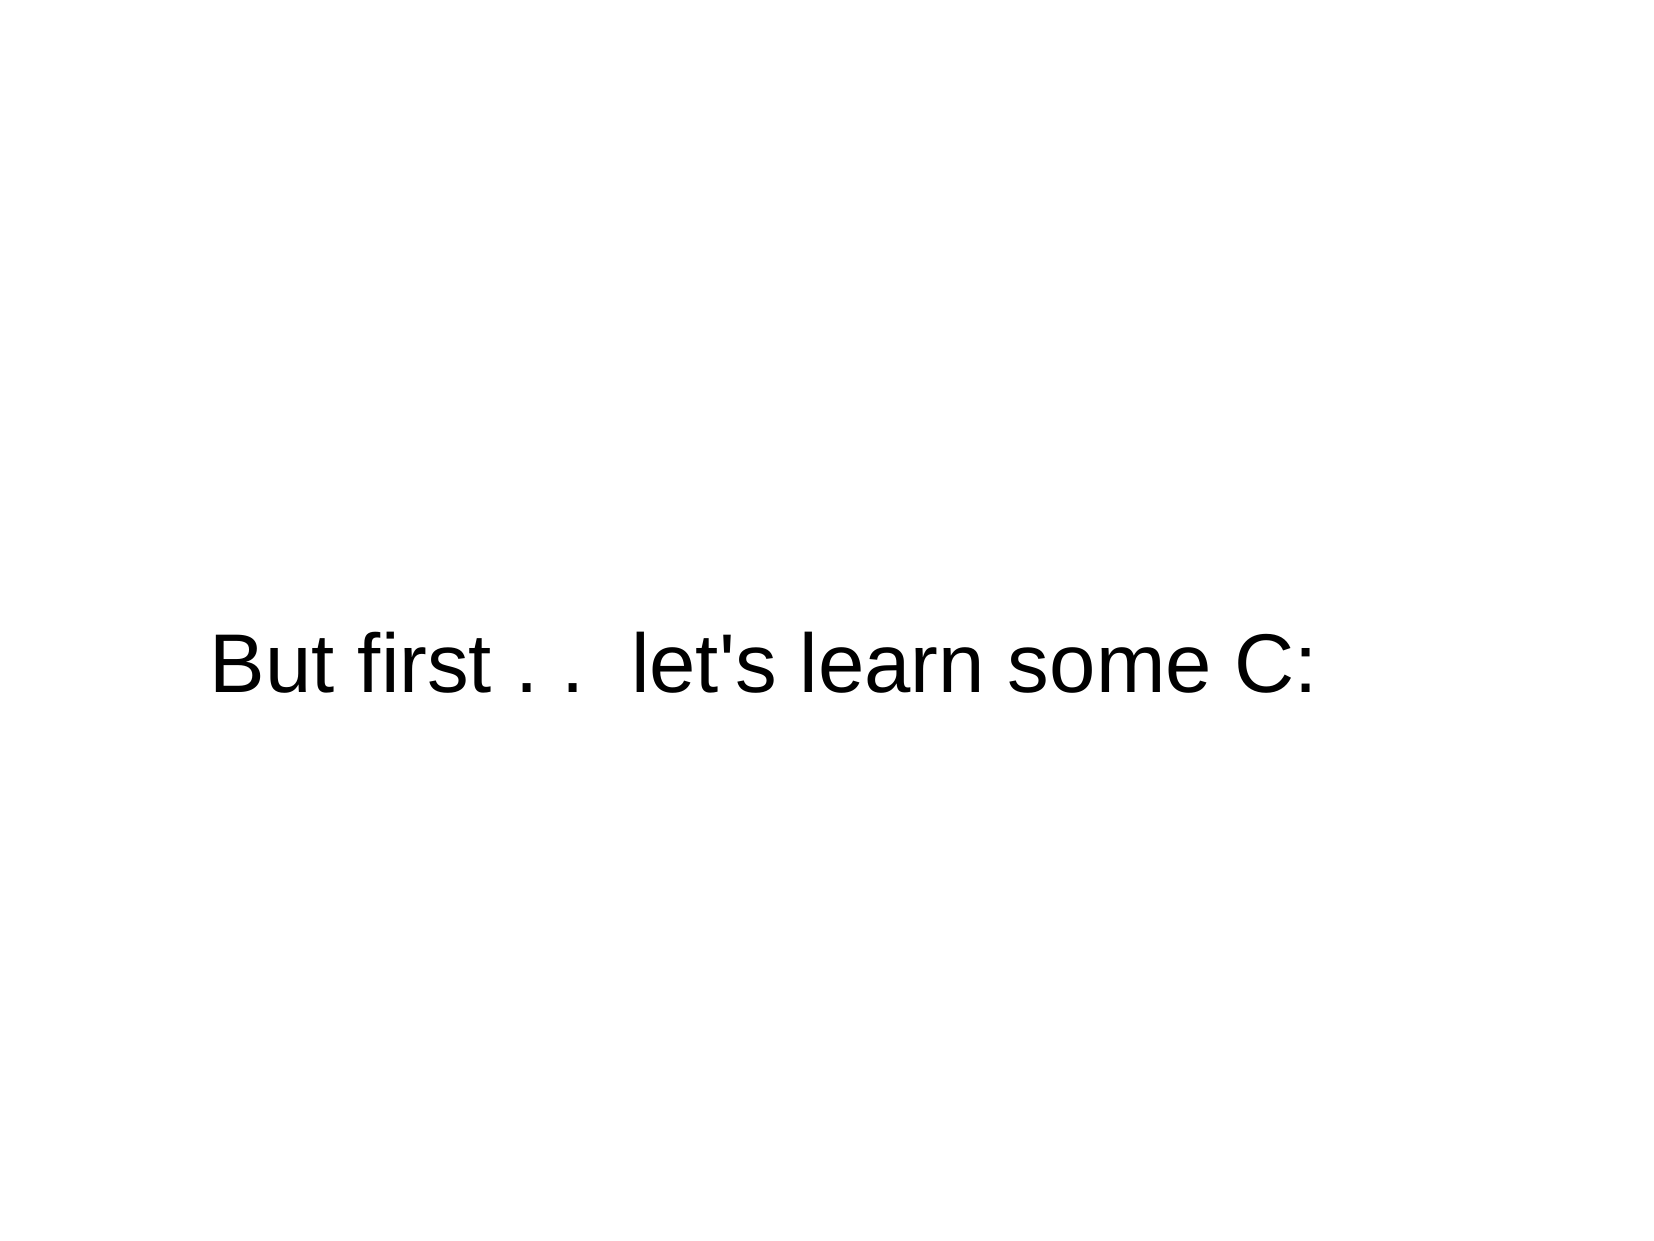

# But first . . let's learn some C: